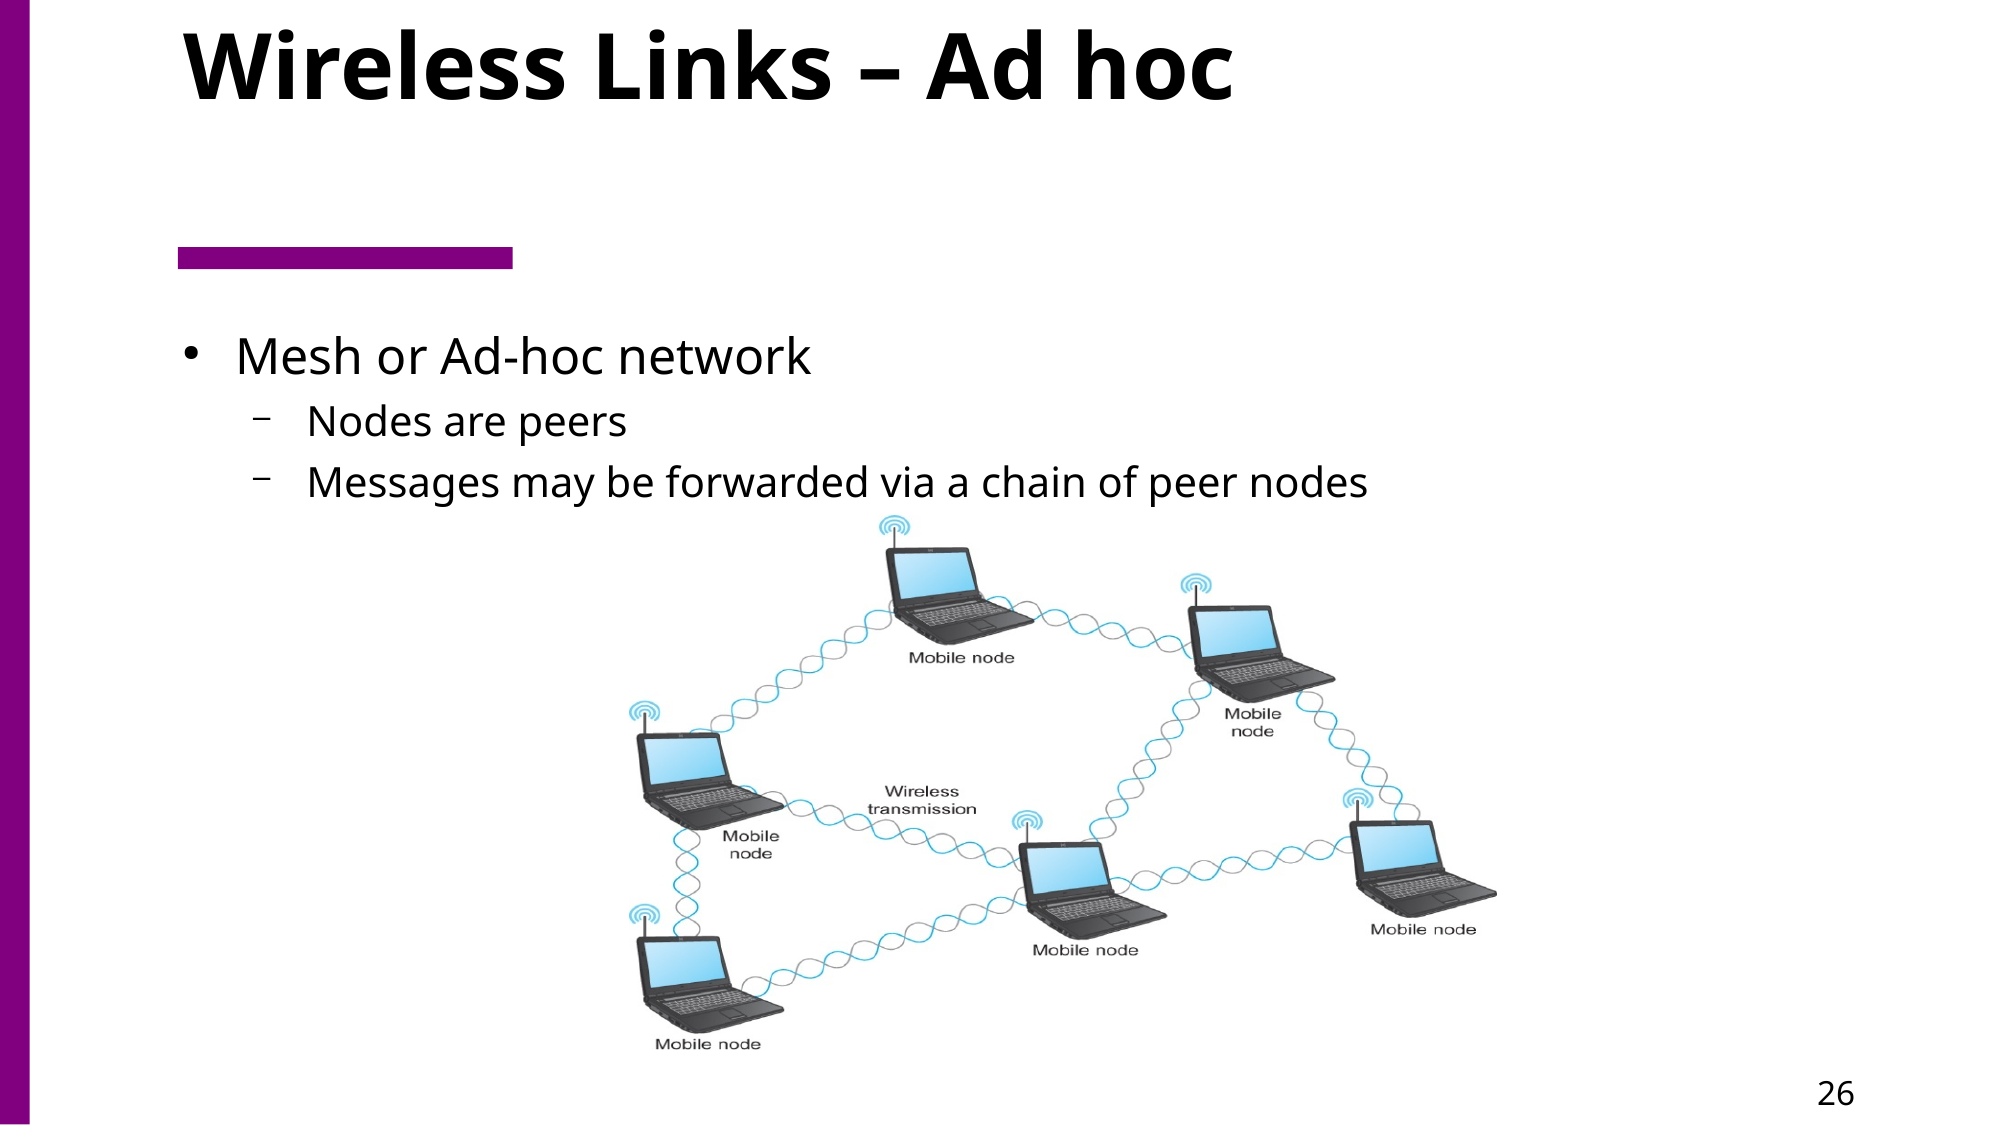

# Wireless Links – Ad hoc
Mesh or Ad-hoc network
Nodes are peers
Messages may be forwarded via a chain of peer nodes